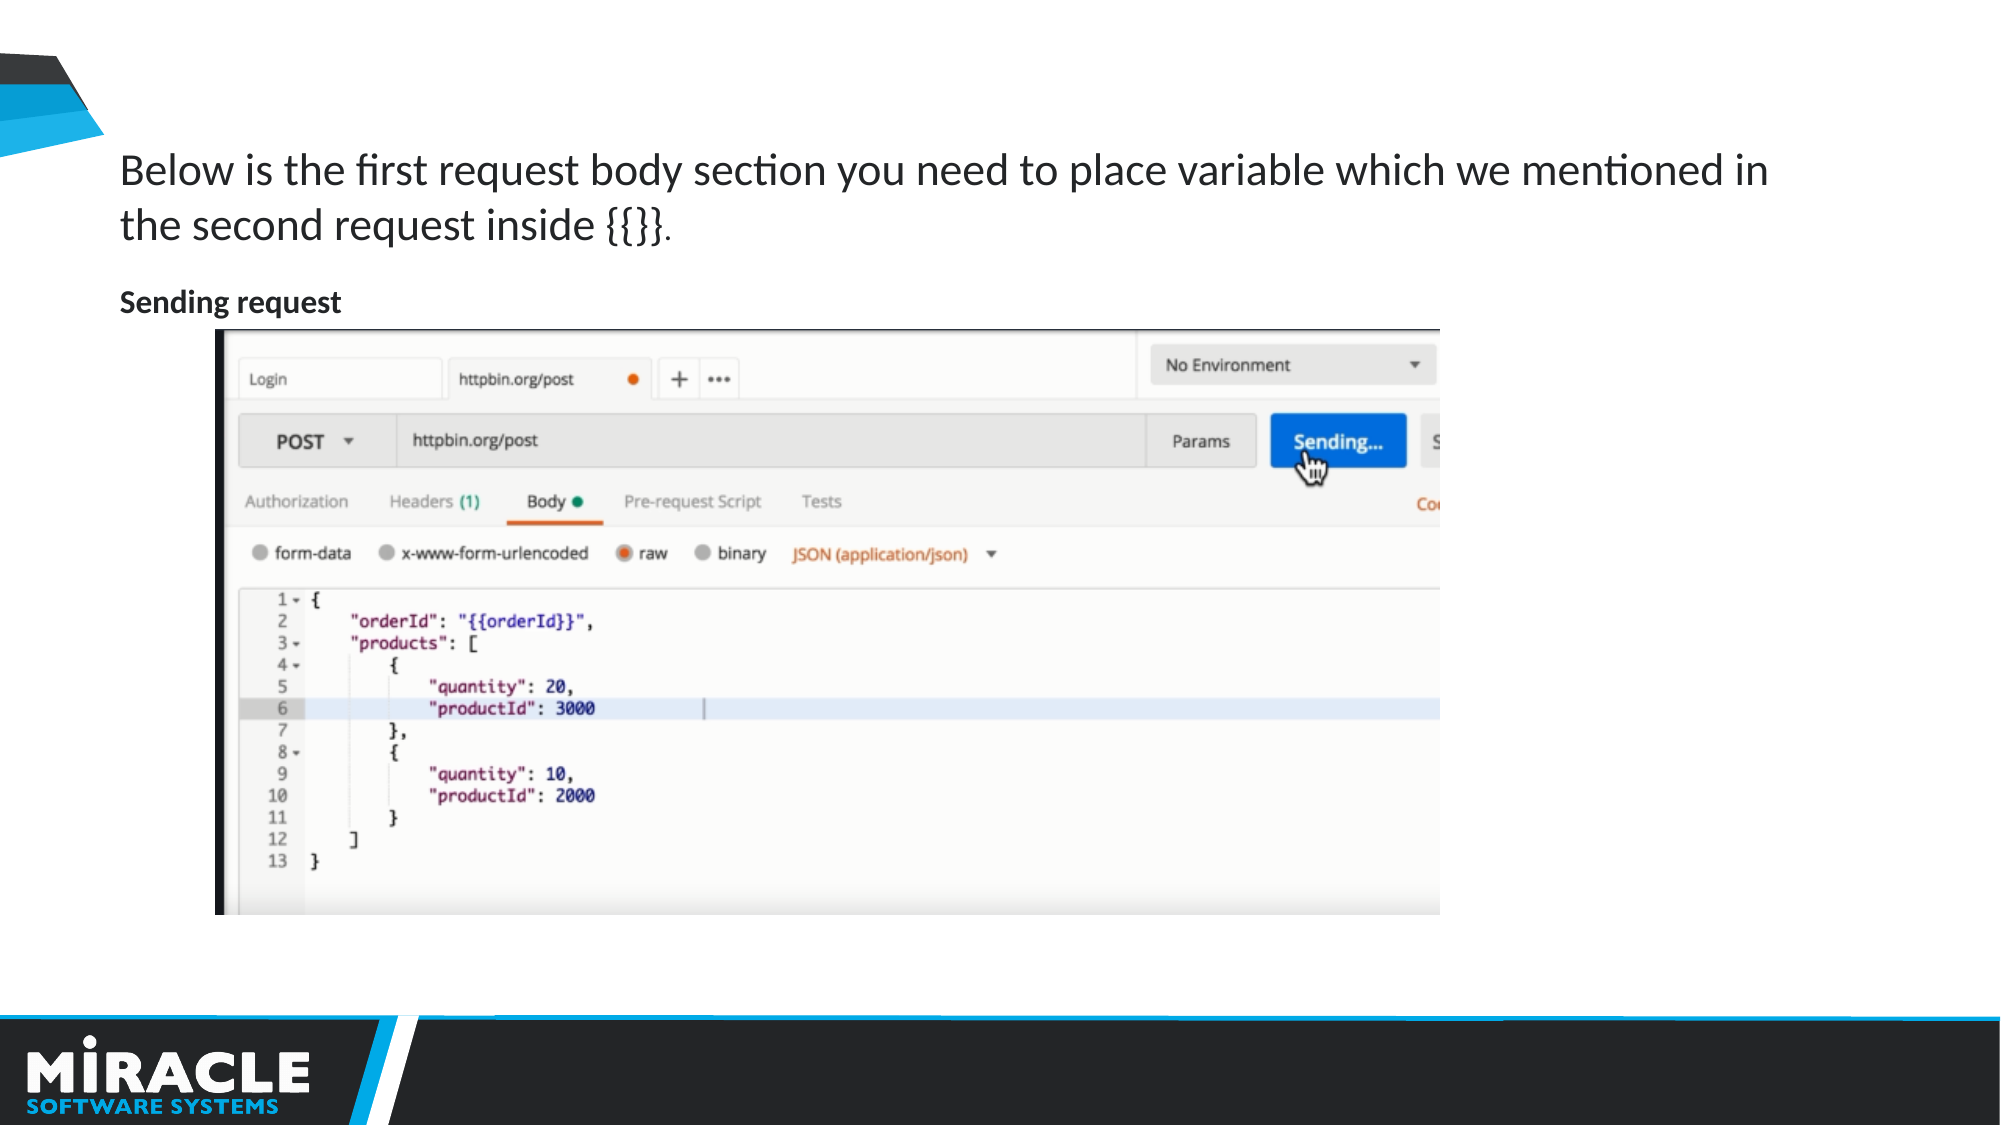

Below is the first request body section you need to place variable which we mentioned in the second request inside {{}}.
Sending request